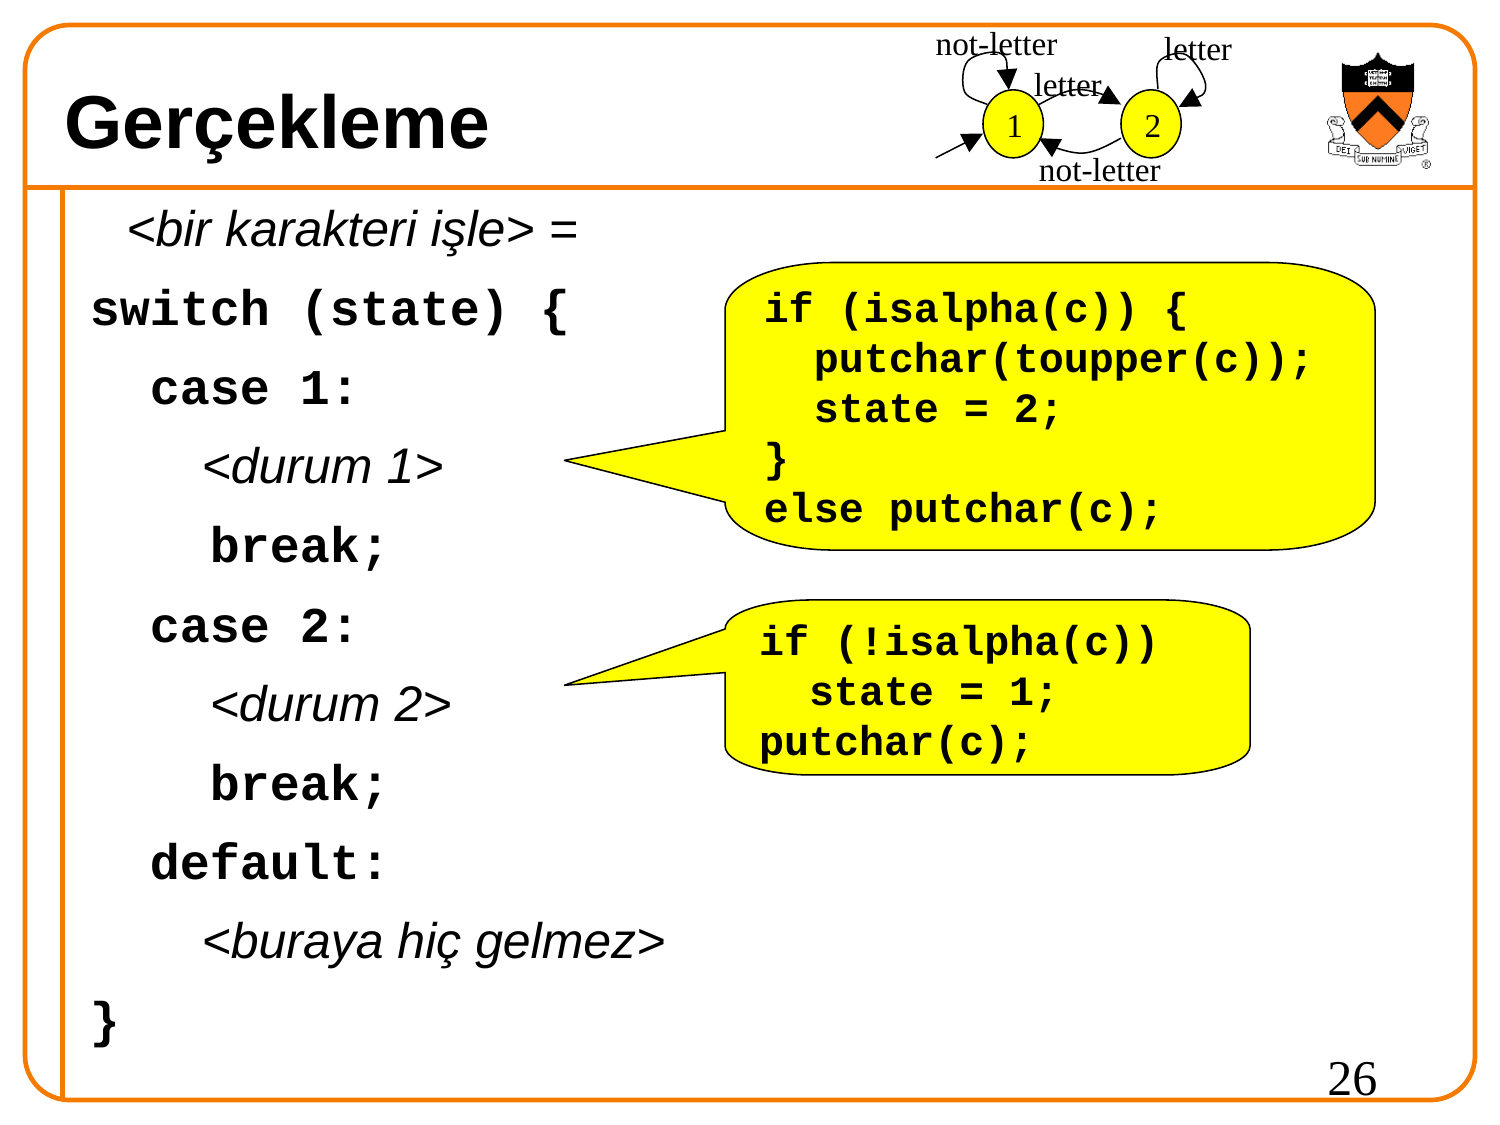

not-letter
letter
letter
1
2
not-letter
Gerçekleme
# <bir karakteri işle> =
switch (state) {
 case 1:
 <durum 1>
 break;
 case 2:
 <durum 2>
 break;
 default:
 <buraya hiç gelmez>
}
if (isalpha(c)) {
 putchar(toupper(c));
 state = 2;
}
else putchar(c);
if (!isalpha(c))
 state = 1;
putchar(c);
26